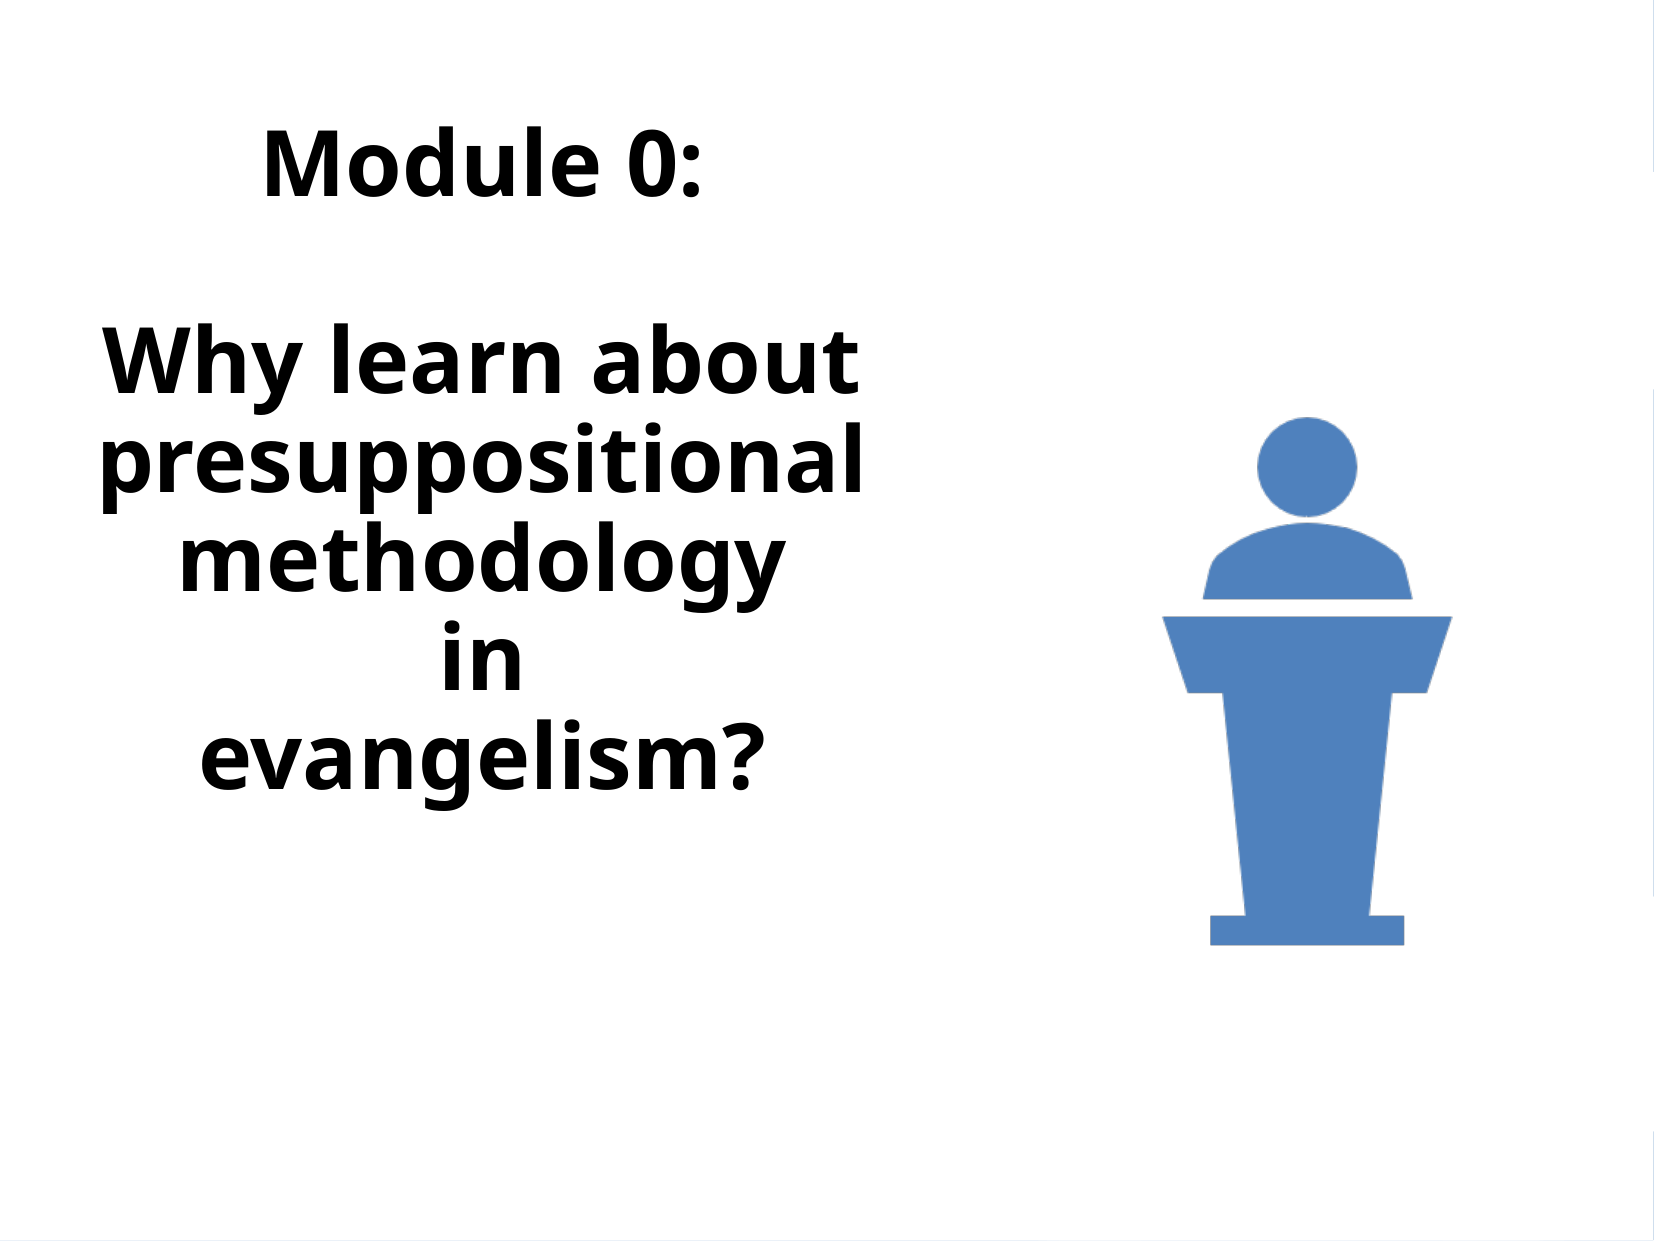

# Module 0: Why learn about presuppositional methodology in evangelism?